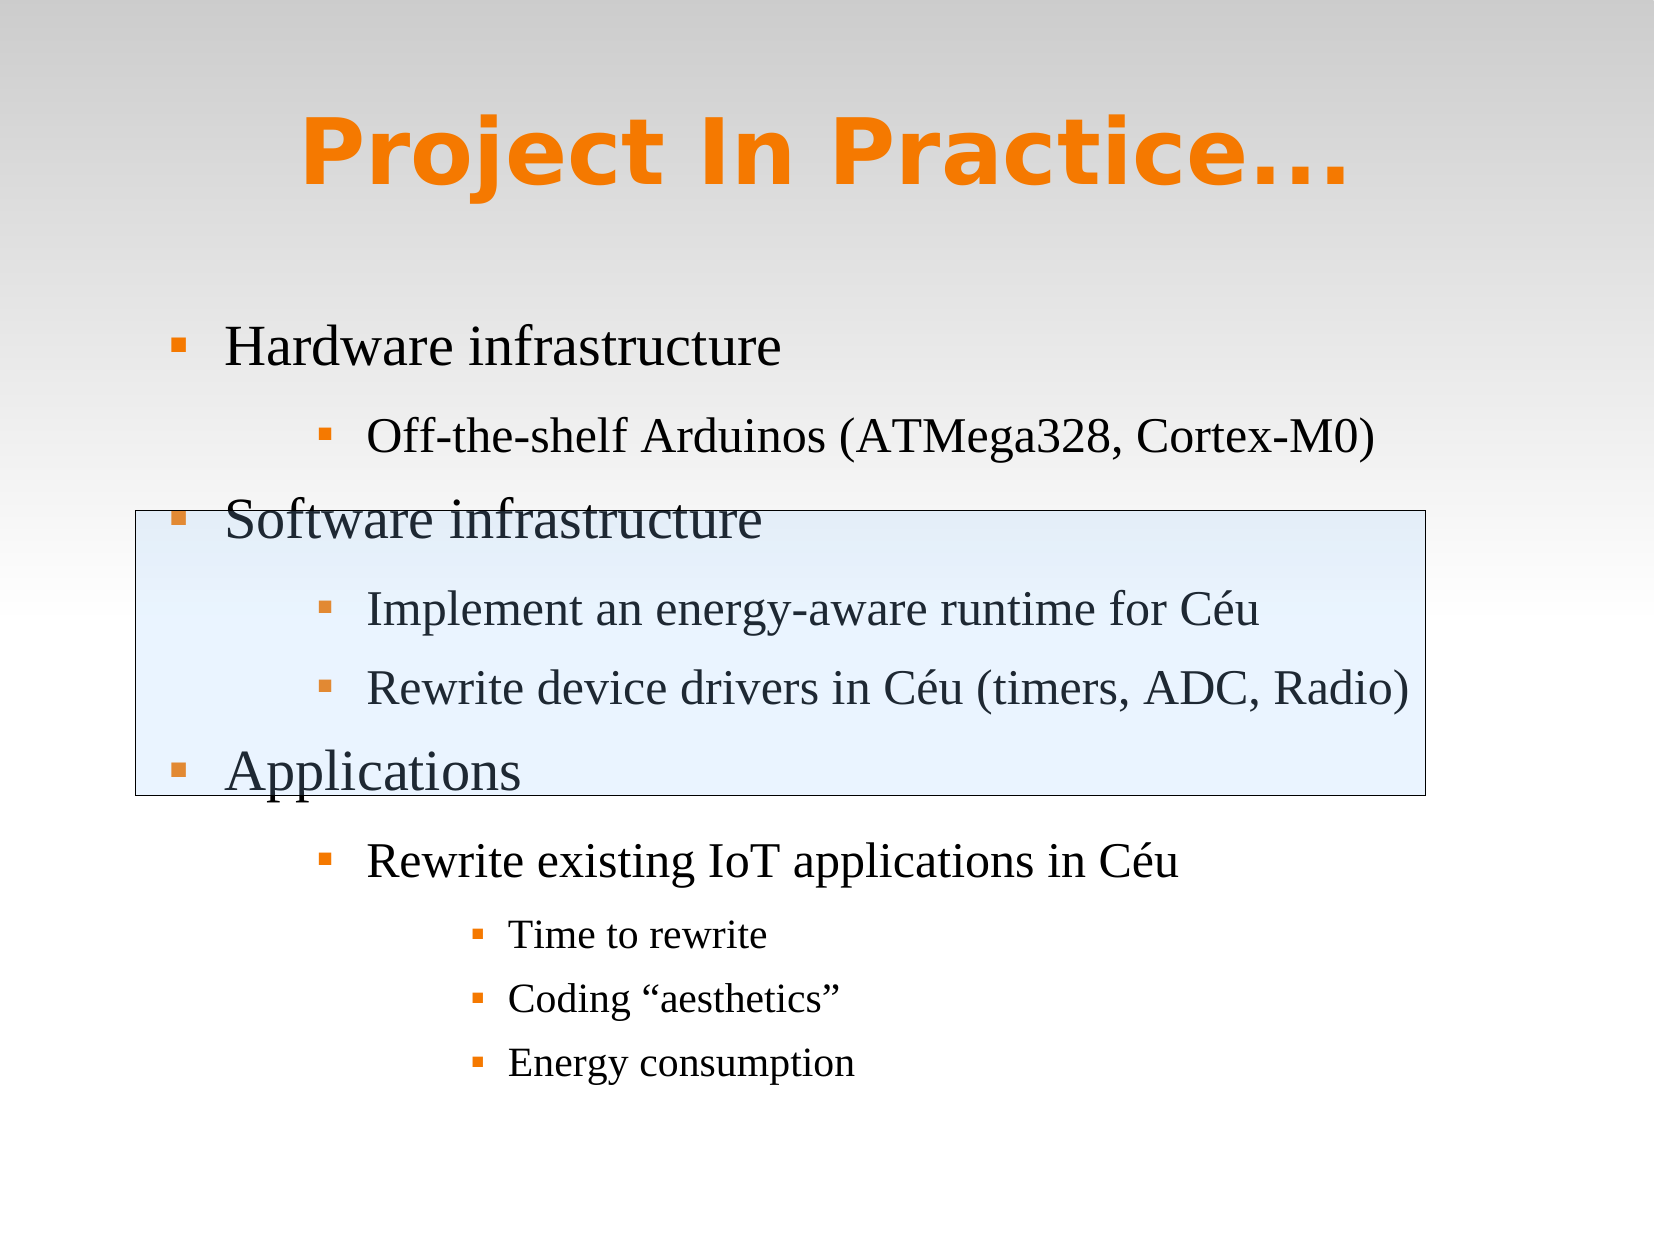

# Project In Practice...
Hardware infrastructure
Off-the-shelf Arduinos (ATMega328, Cortex-M0)
Software infrastructure
Implement an energy-aware runtime for Céu
Rewrite device drivers in Céu (timers, ADC, Radio)
Applications
Rewrite existing IoT applications in Céu
Time to rewrite
Coding “aesthetics”
Energy consumption